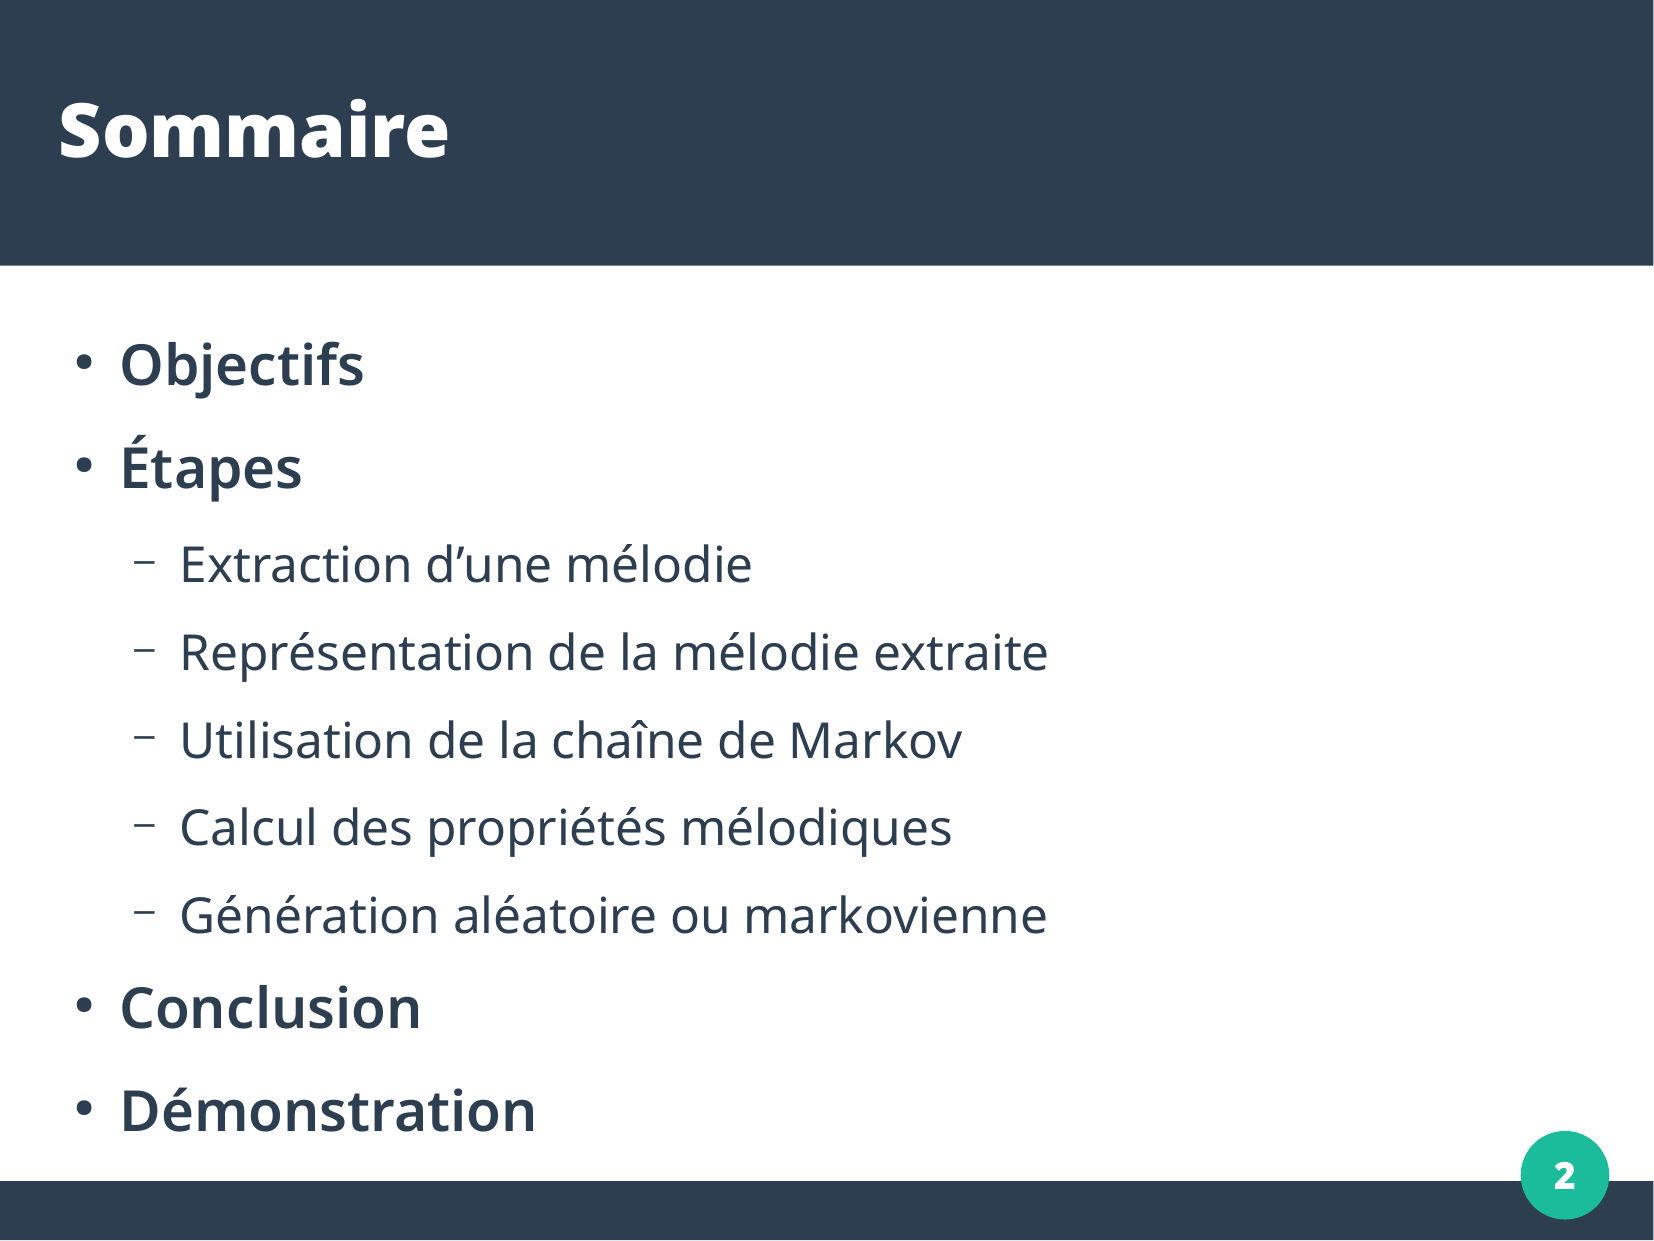

# Sommaire
Objectifs
Étapes
Extraction d’une mélodie
Représentation de la mélodie extraite
Utilisation de la chaîne de Markov
Calcul des propriétés mélodiques
Génération aléatoire ou markovienne
Conclusion
Démonstration
2